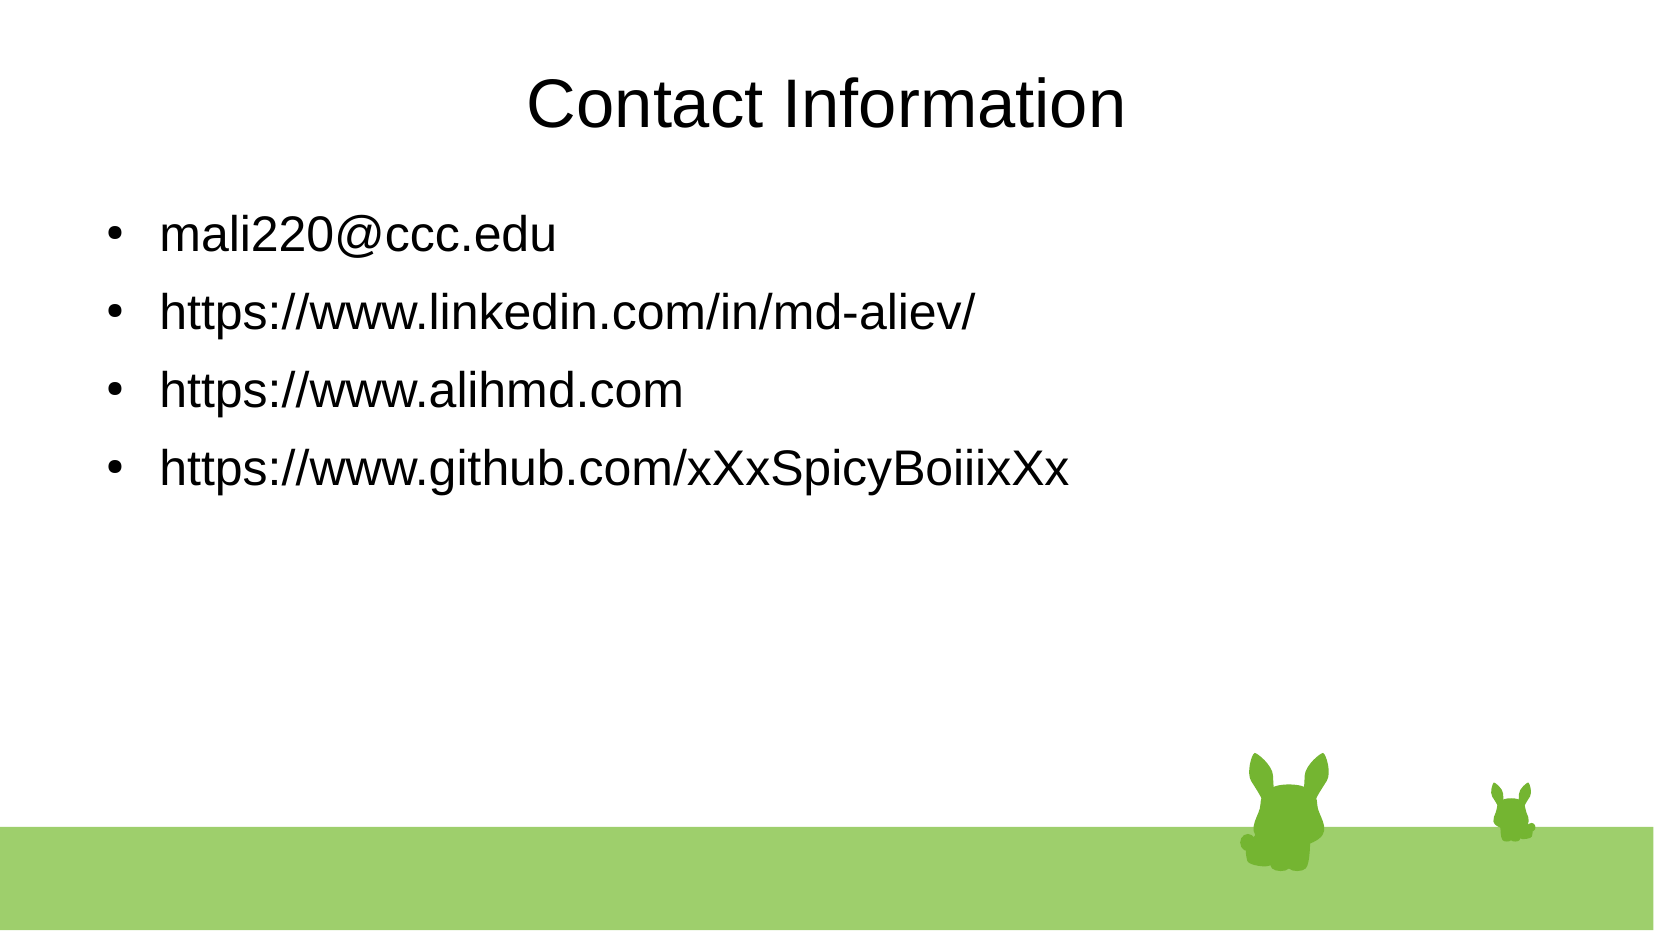

# Contact Information
mali220@ccc.edu
https://www.linkedin.com/in/md-aliev/
https://www.alihmd.com
https://www.github.com/xXxSpicyBoiiixXx